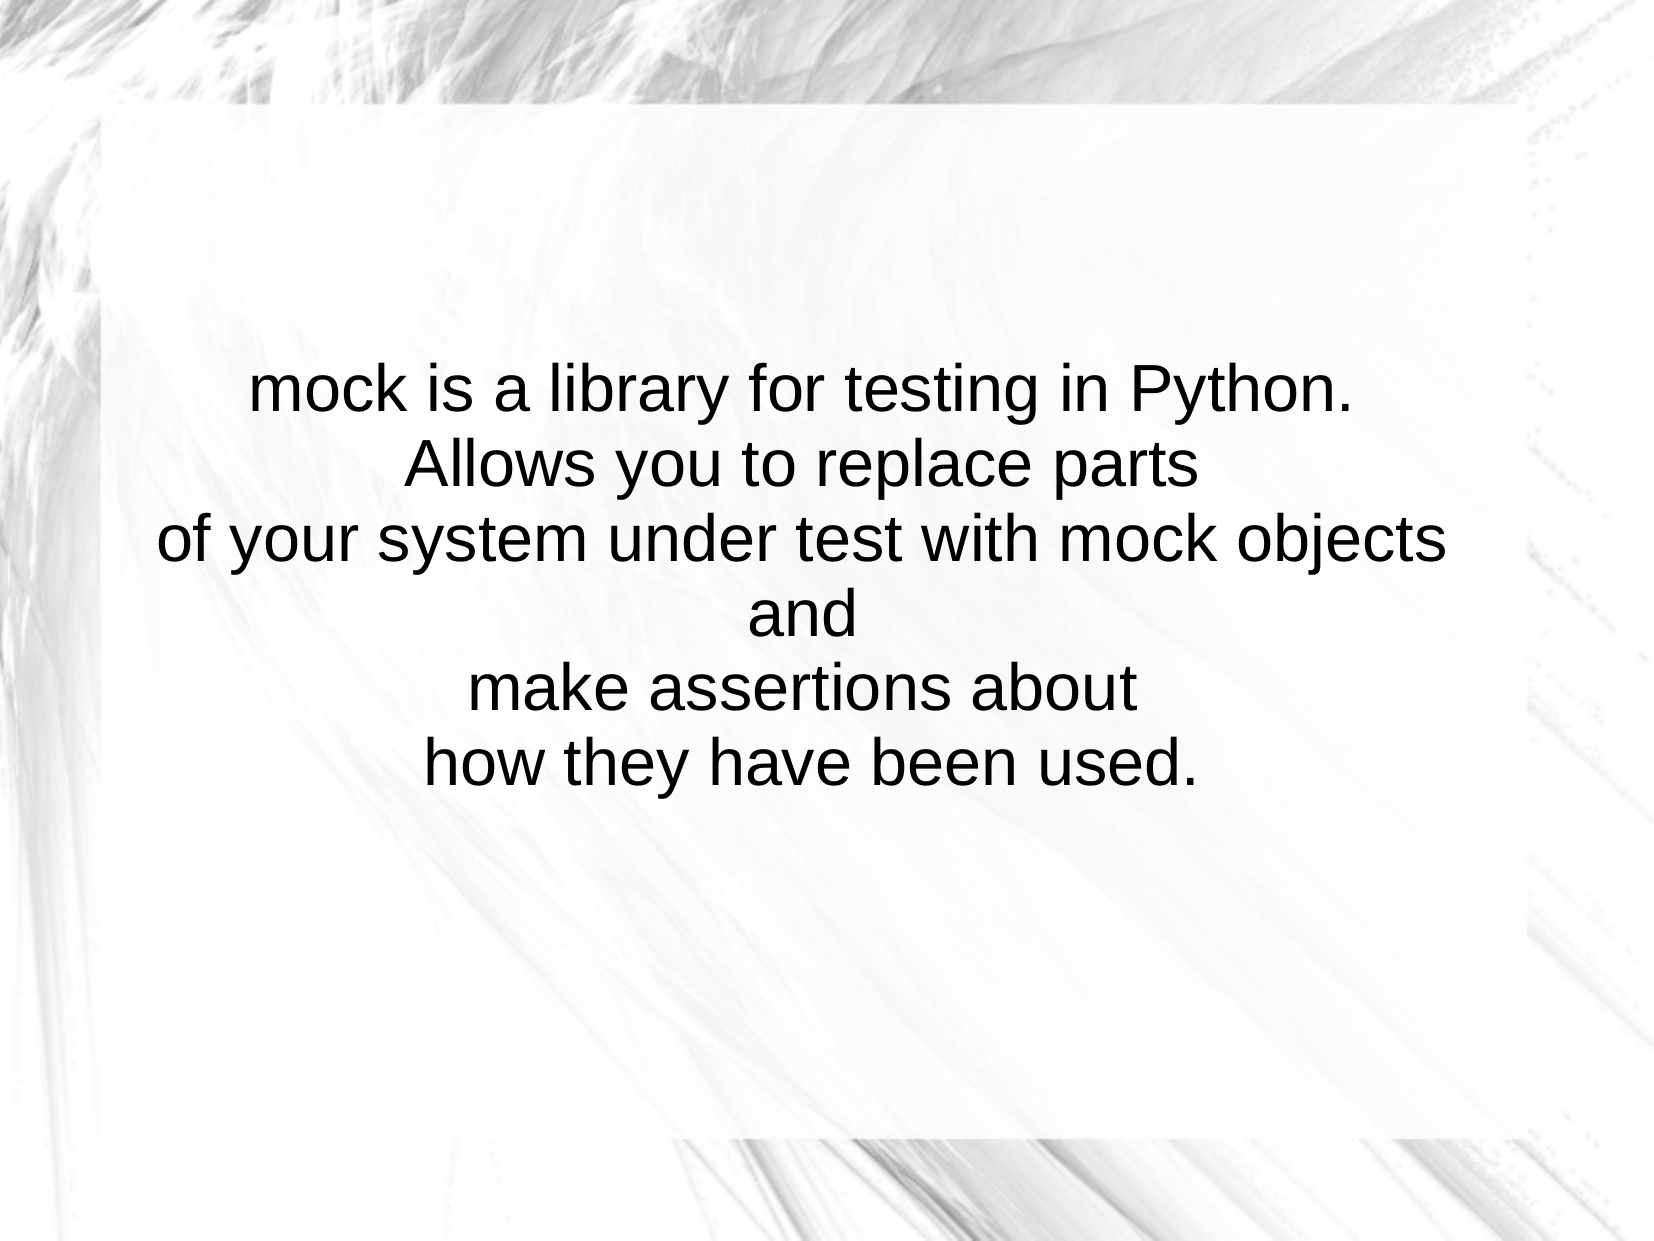

# mock is a library for testing in Python.
Allows you to replace parts
of your system under test with mock objects
and
make assertions about
how they have been used.